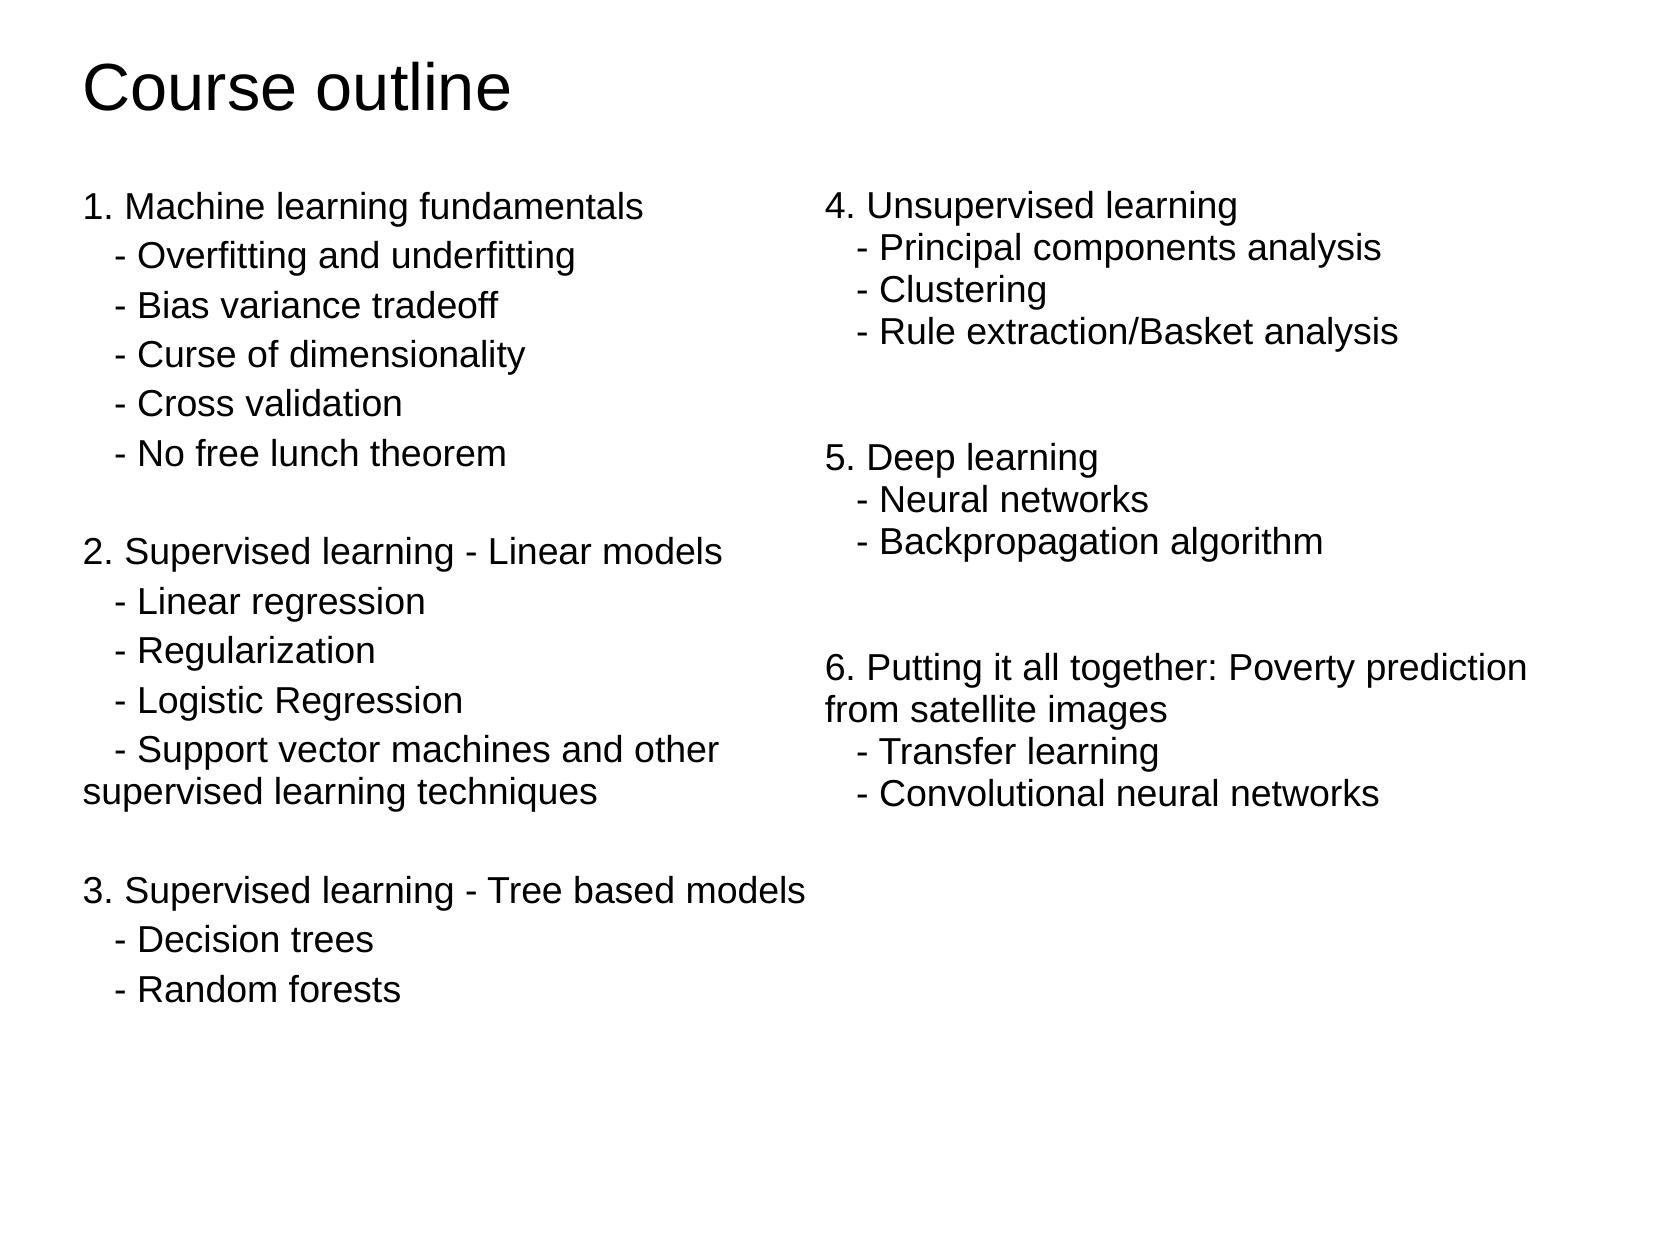

# Course outline
4. Unsupervised learning
 - Principal components analysis
 - Clustering
 - Rule extraction/Basket analysis
5. Deep learning
 - Neural networks
 - Backpropagation algorithm
6. Putting it all together: Poverty prediction from satellite images
 - Transfer learning
 - Convolutional neural networks
1. Machine learning fundamentals
 - Overfitting and underfitting
 - Bias variance tradeoff
 - Curse of dimensionality
 - Cross validation
 - No free lunch theorem
2. Supervised learning - Linear models
 - Linear regression
 - Regularization
 - Logistic Regression
 - Support vector machines and other supervised learning techniques
3. Supervised learning - Tree based models
 - Decision trees
 - Random forests